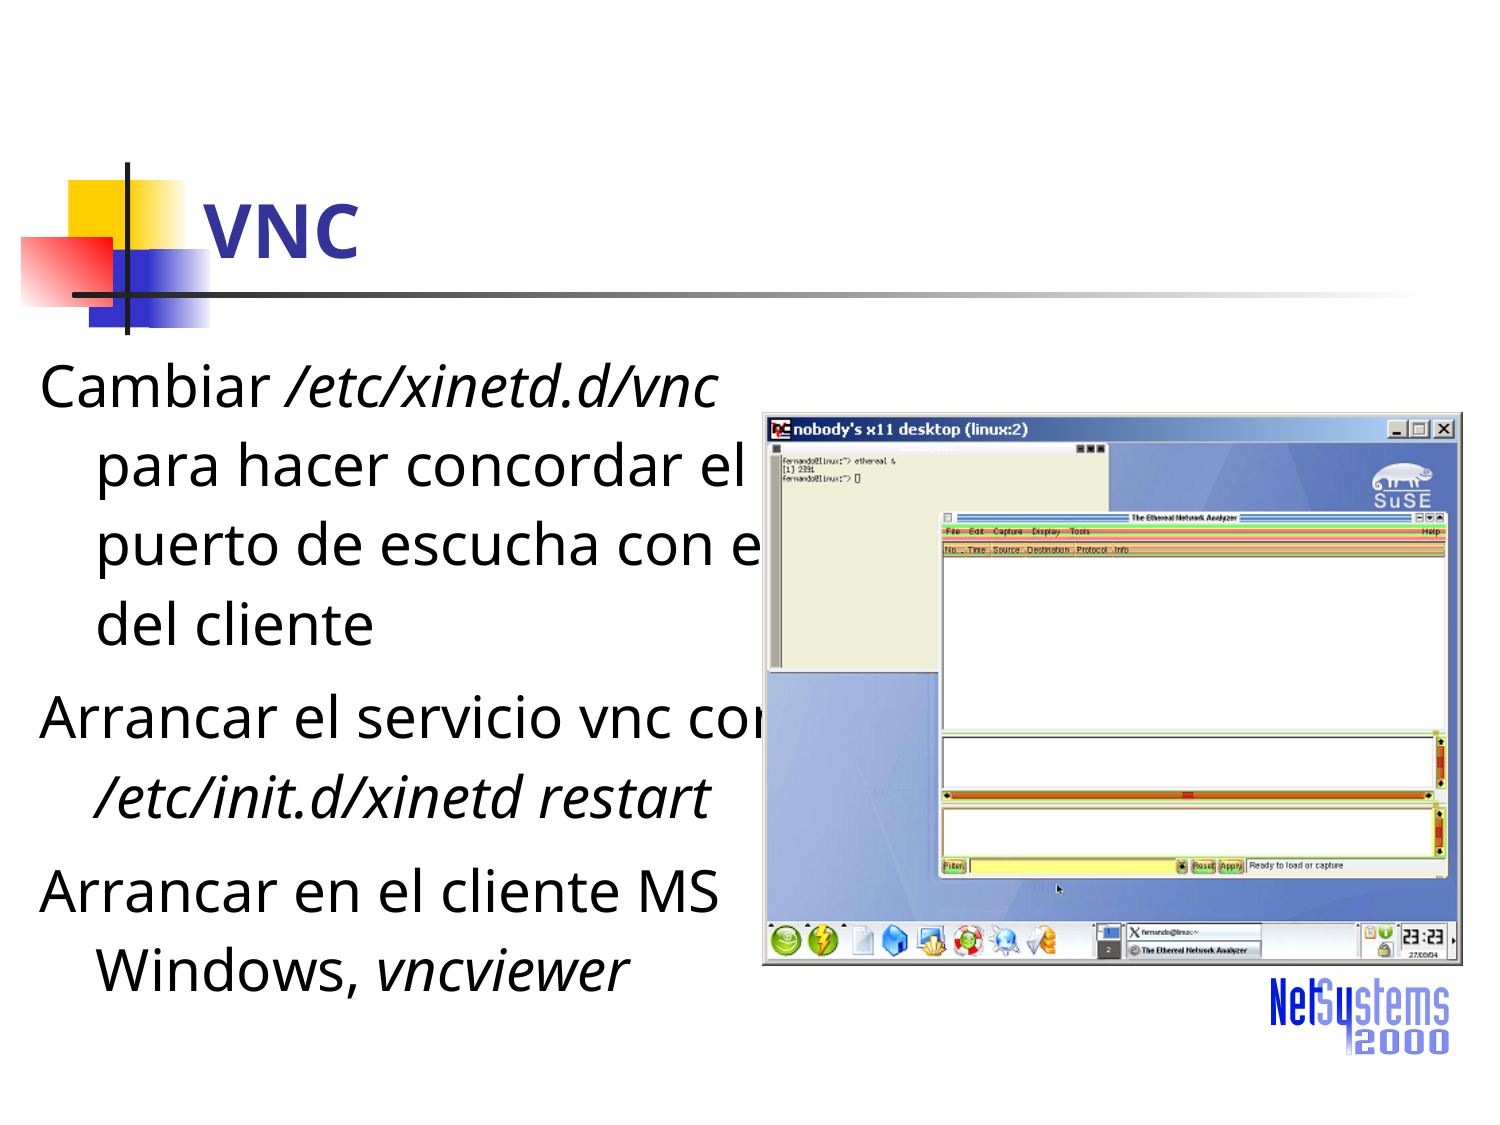

# VNC
Cambiar /etc/xinetd.d/vnc para hacer concordar el puerto de escucha con el del cliente
Arrancar el servicio vnc con /etc/init.d/xinetd restart
Arrancar en el cliente MS Windows, vncviewer